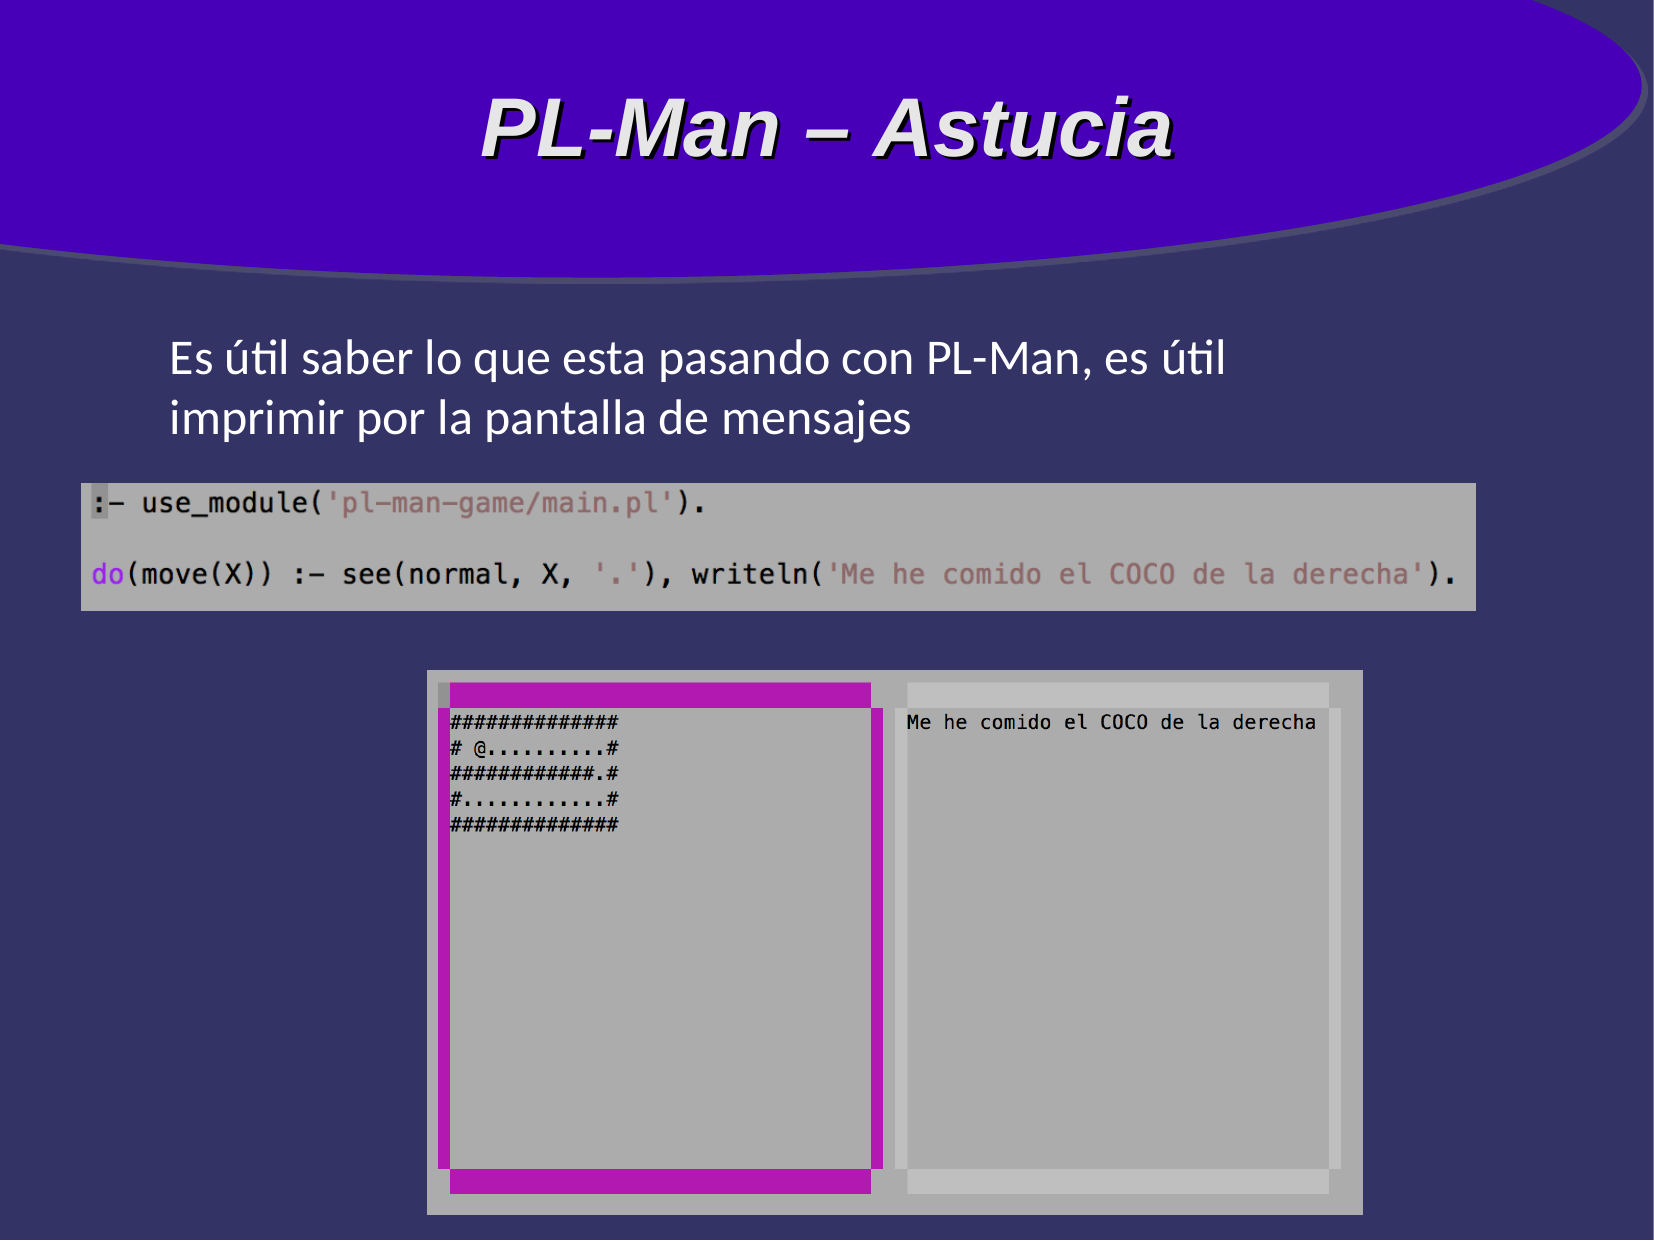

PL-Man – Astucia
Es útil saber lo que esta pasando con PL-Man, es útil imprimir por la pantalla de mensajes